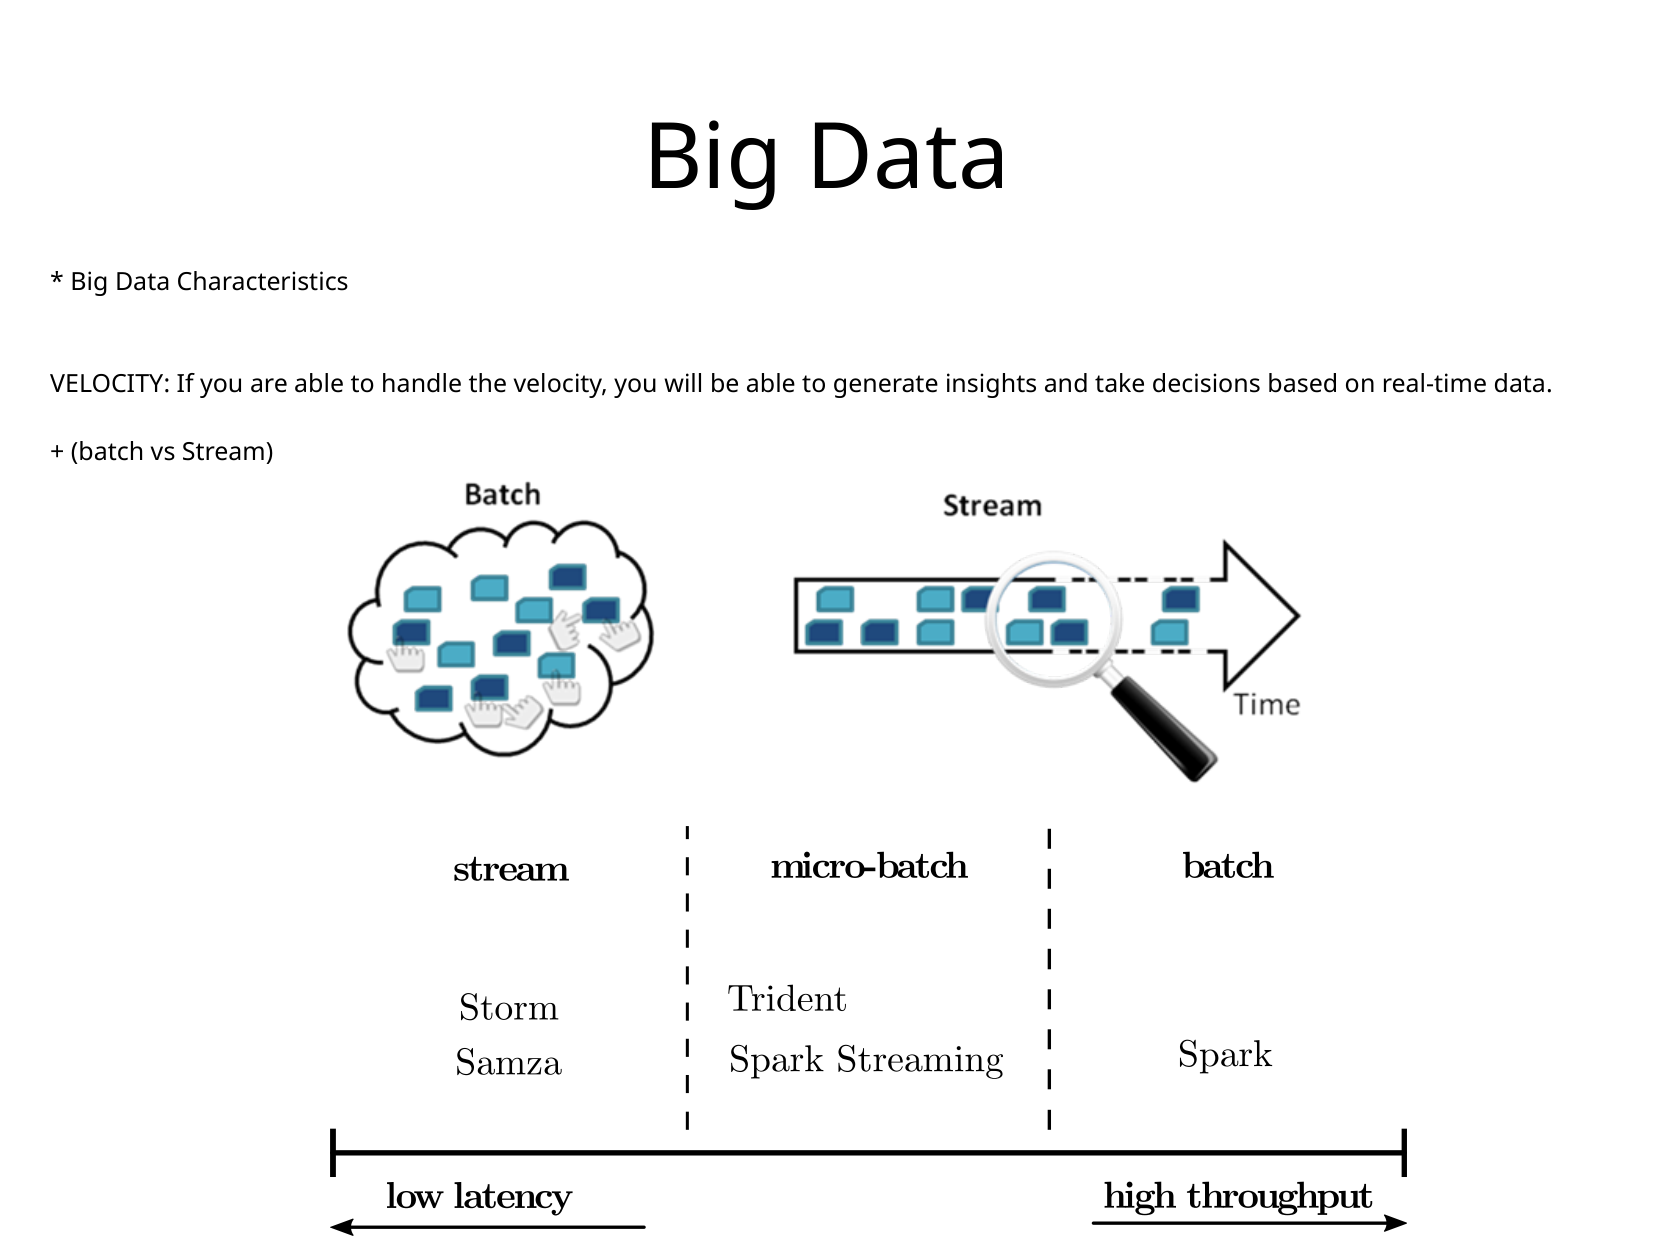

# Big Data
* Big Data Characteristics
VELOCITY: If you are able to handle the velocity, you will be able to generate insights and take decisions based on real-time data.
+ (batch vs Stream)